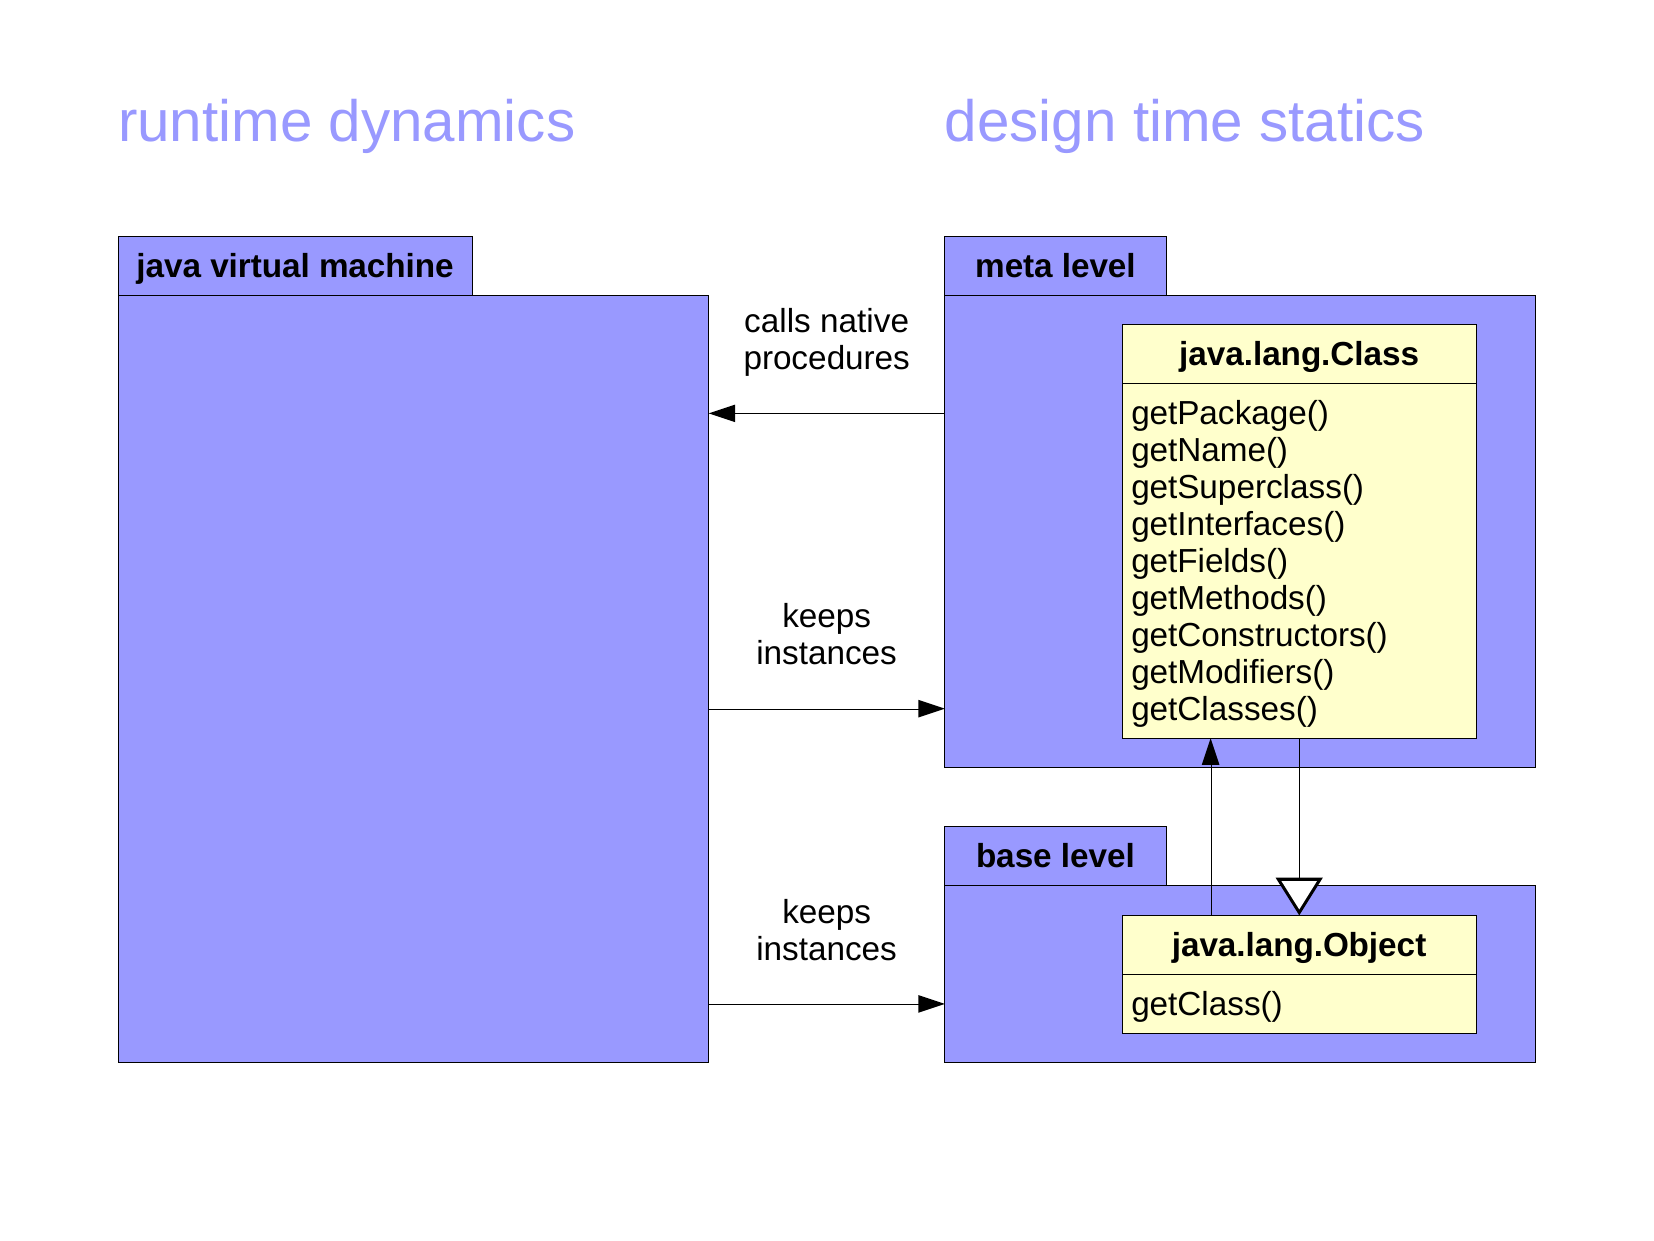

runtime dynamics
design time statics
java virtual machine
keeps
instances
keeps
instances
meta level
java.lang.Class
 getPackage()
 getName()
 getSuperclass()
 getInterfaces()
 getFields()
 getMethods()
 getConstructors()
 getModifiers()
 getClasses()
calls native procedures
base level
java.lang.Object
 getClass()